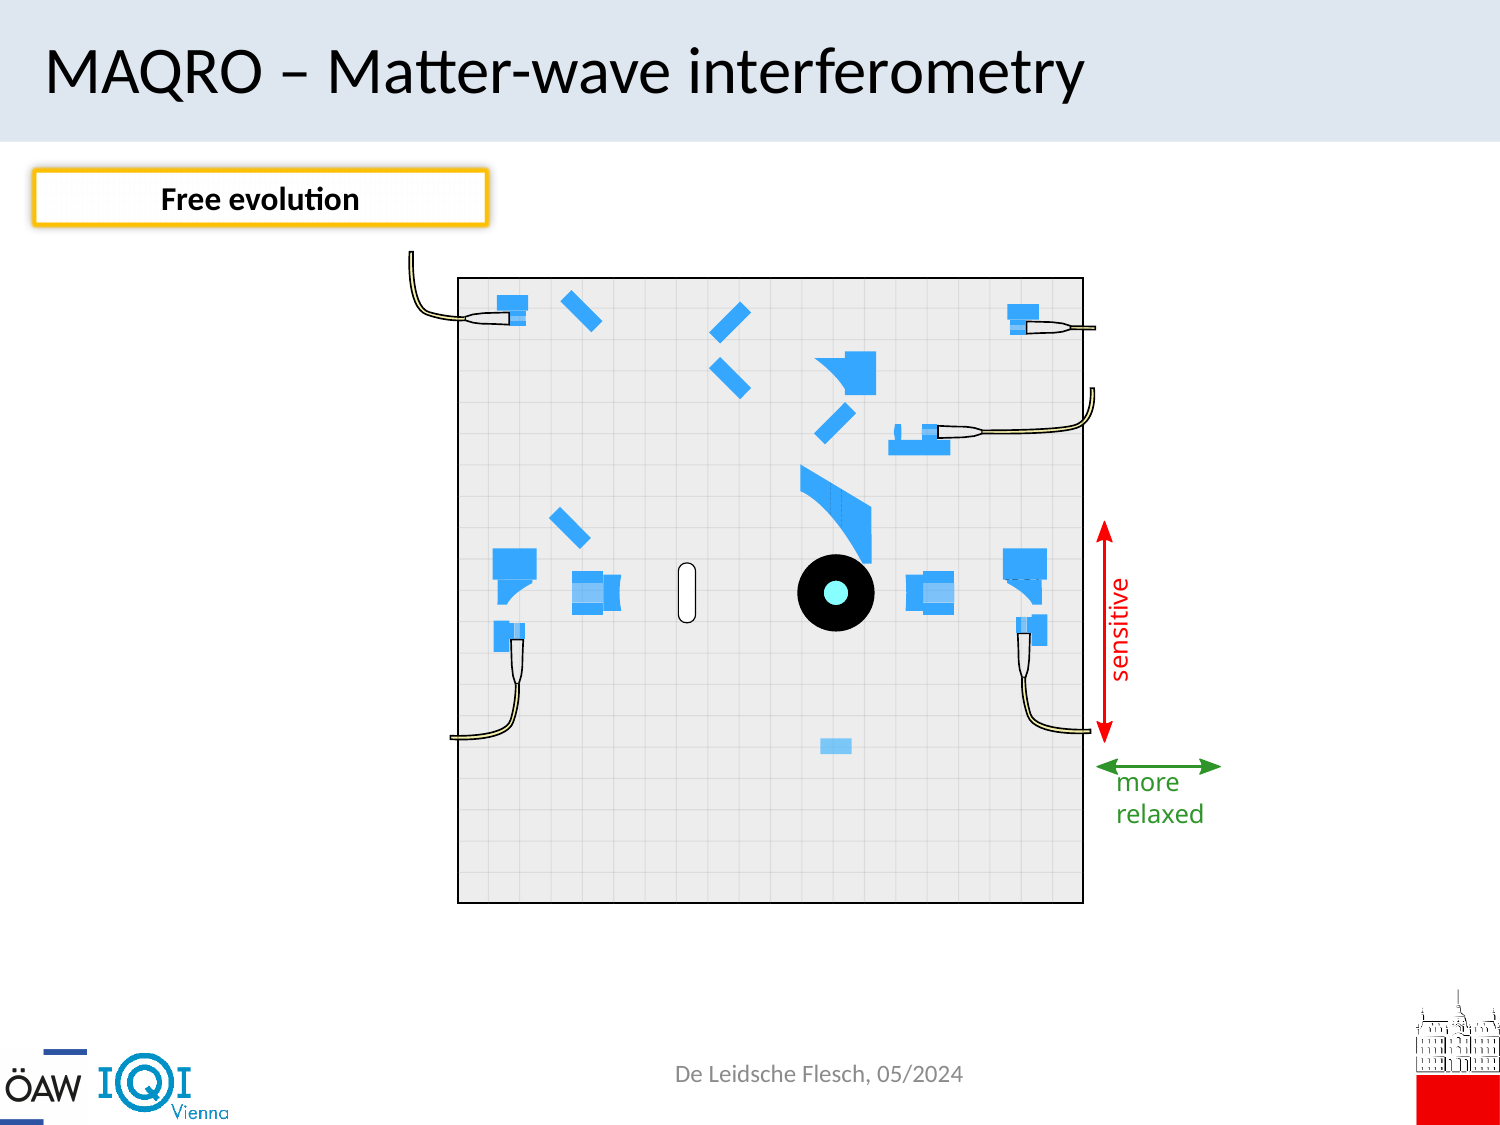

# MAQRO – Matter-wave interferometry
Free evolution
De Leidsche Flesch, 05/2024